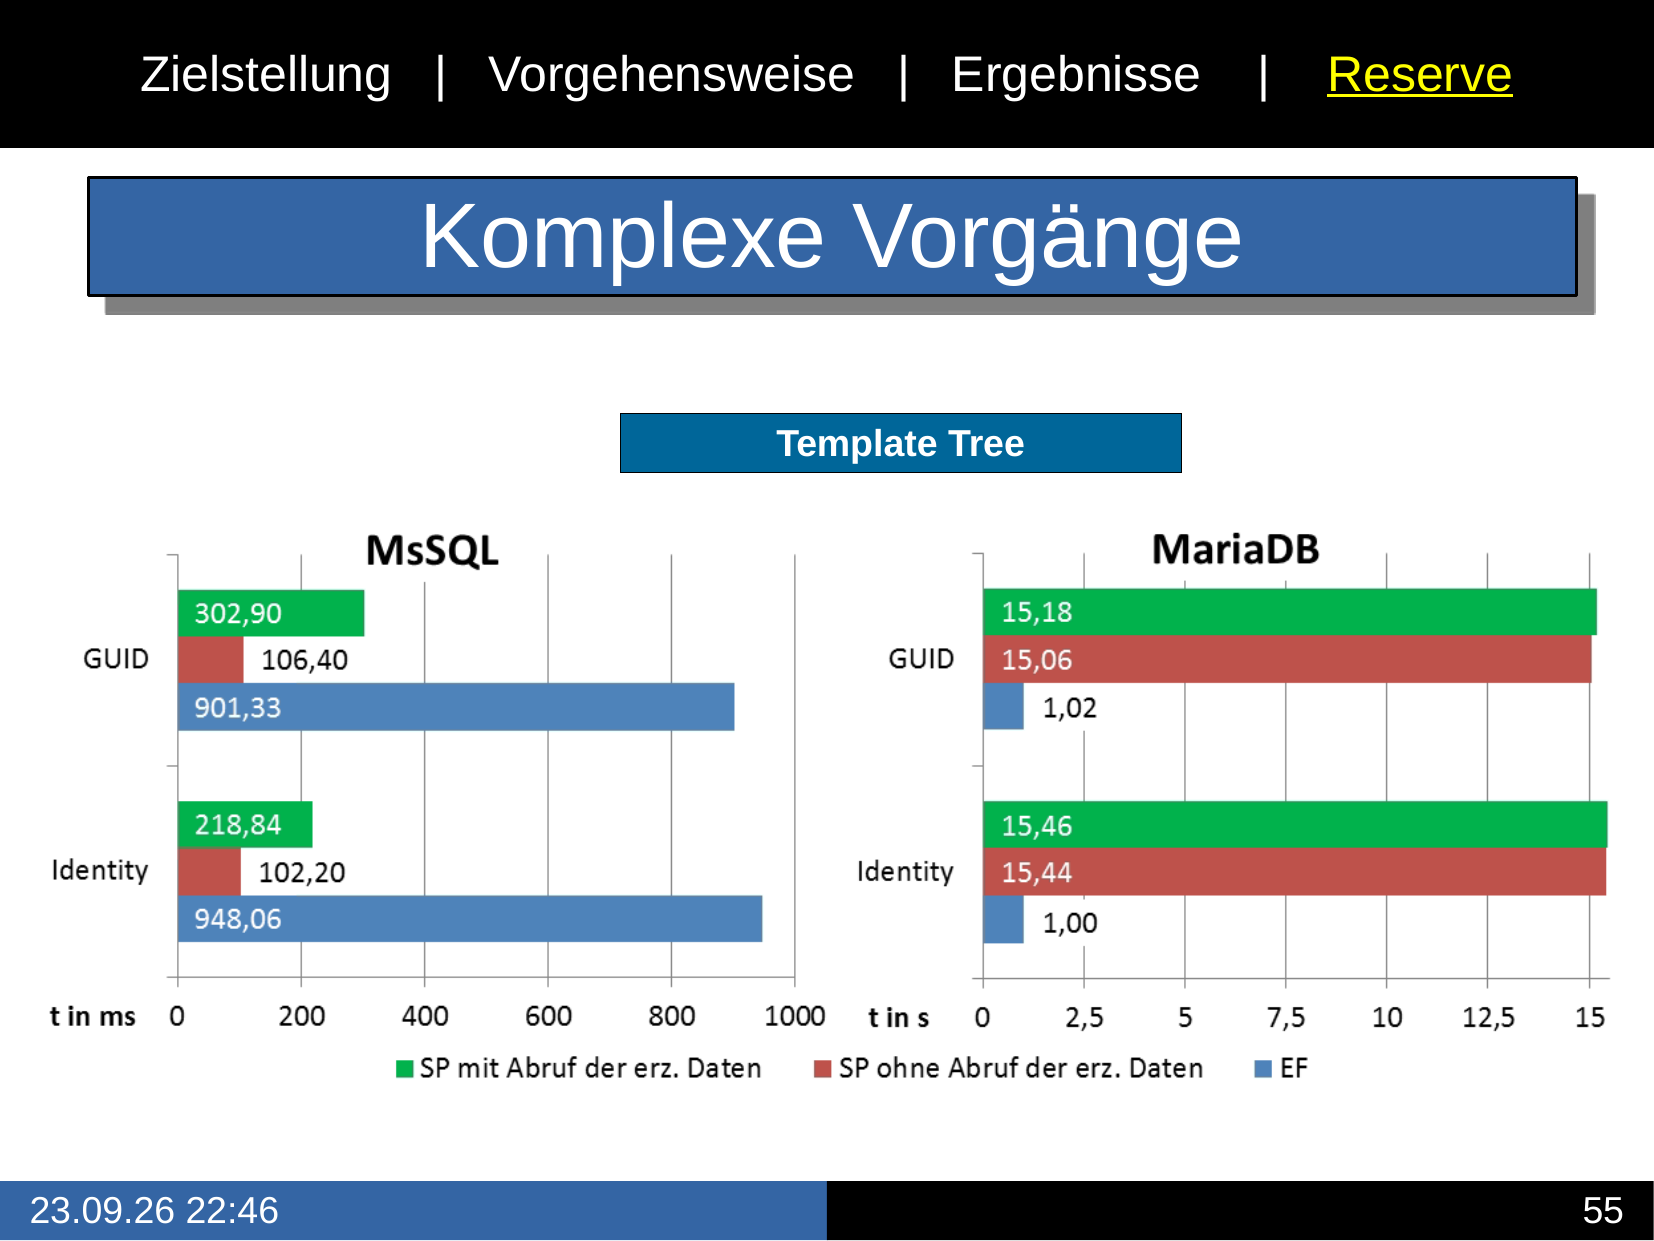

Zielstellung | Vorgehensweise | Ergebnisse | Reserve
# Komplexe Vorgänge
Template Tree
55